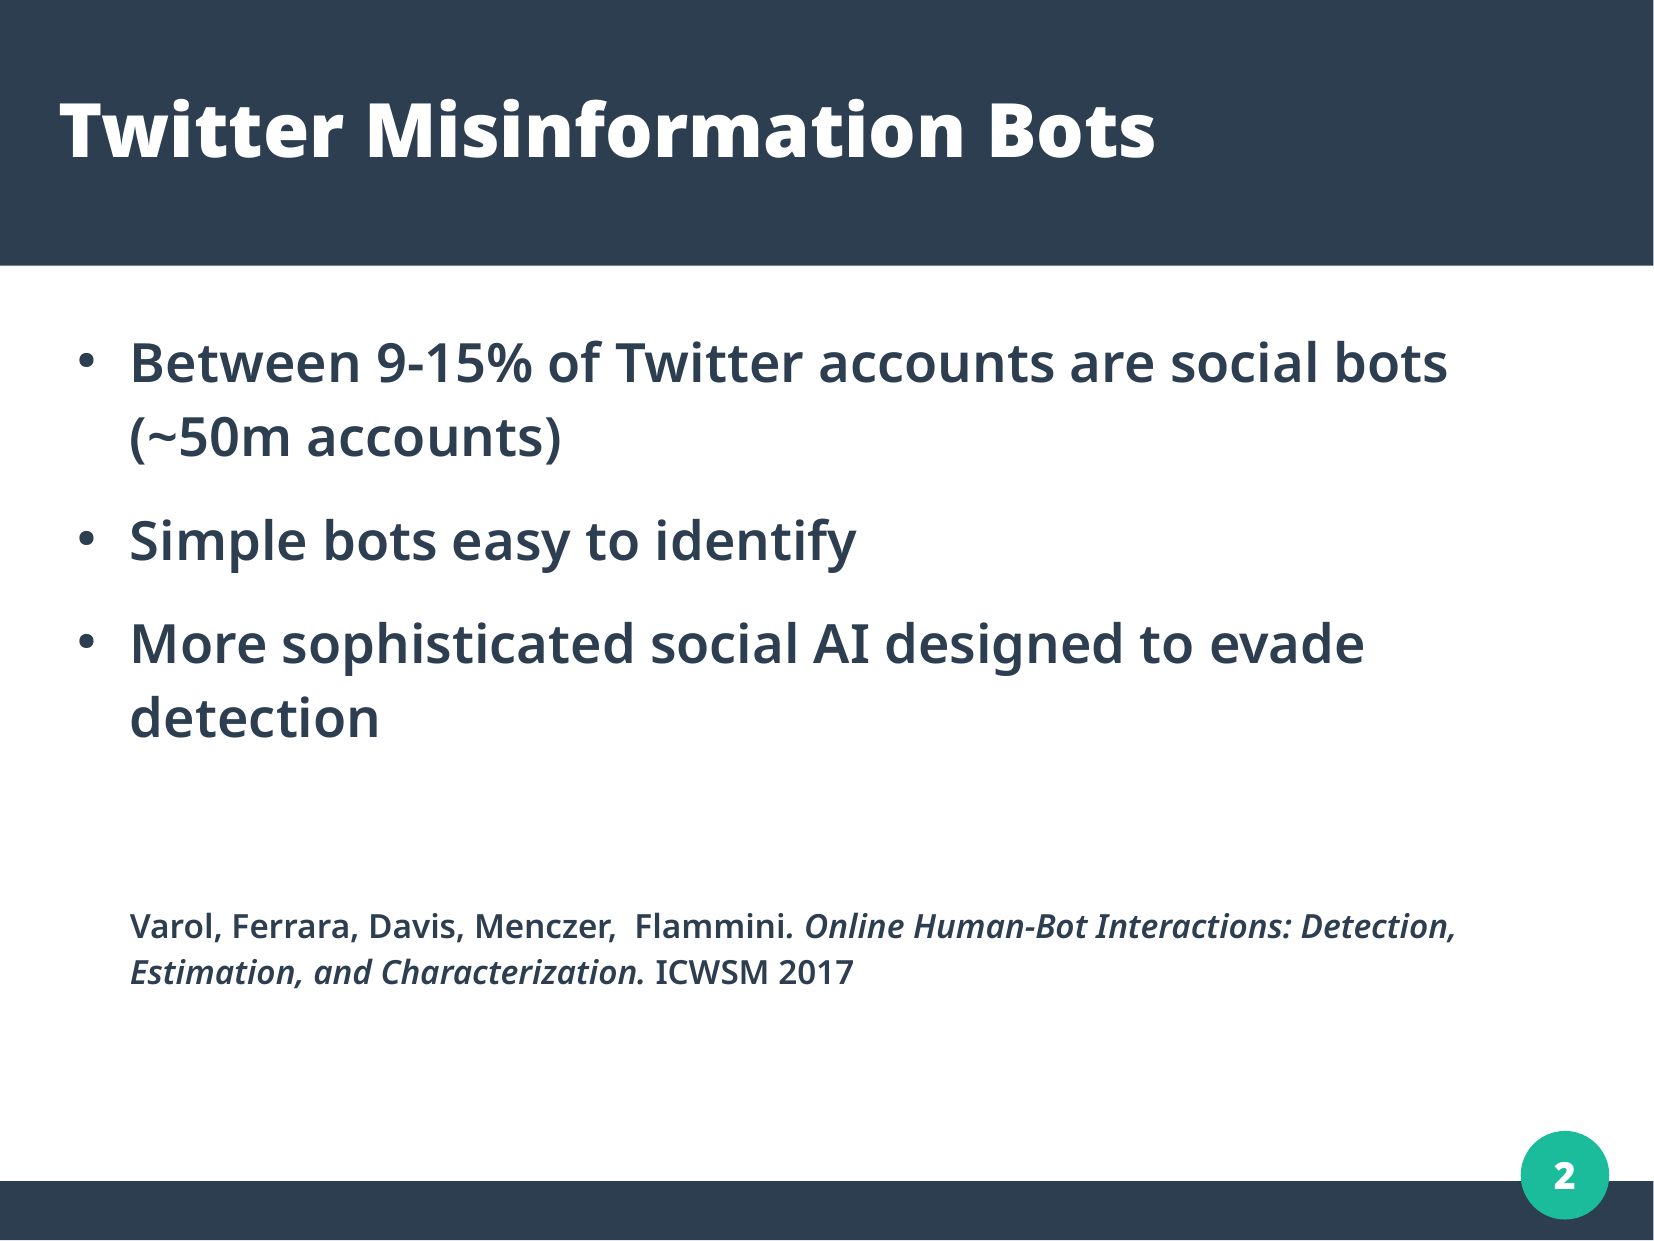

# Twitter Misinformation Bots
Between 9-15% of Twitter accounts are social bots (~50m accounts)
Simple bots easy to identify
More sophisticated social AI designed to evade detection
Varol, Ferrara, Davis, Menczer, Flammini. Online Human-Bot Interactions: Detection, Estimation, and Characterization. ICWSM 2017
2